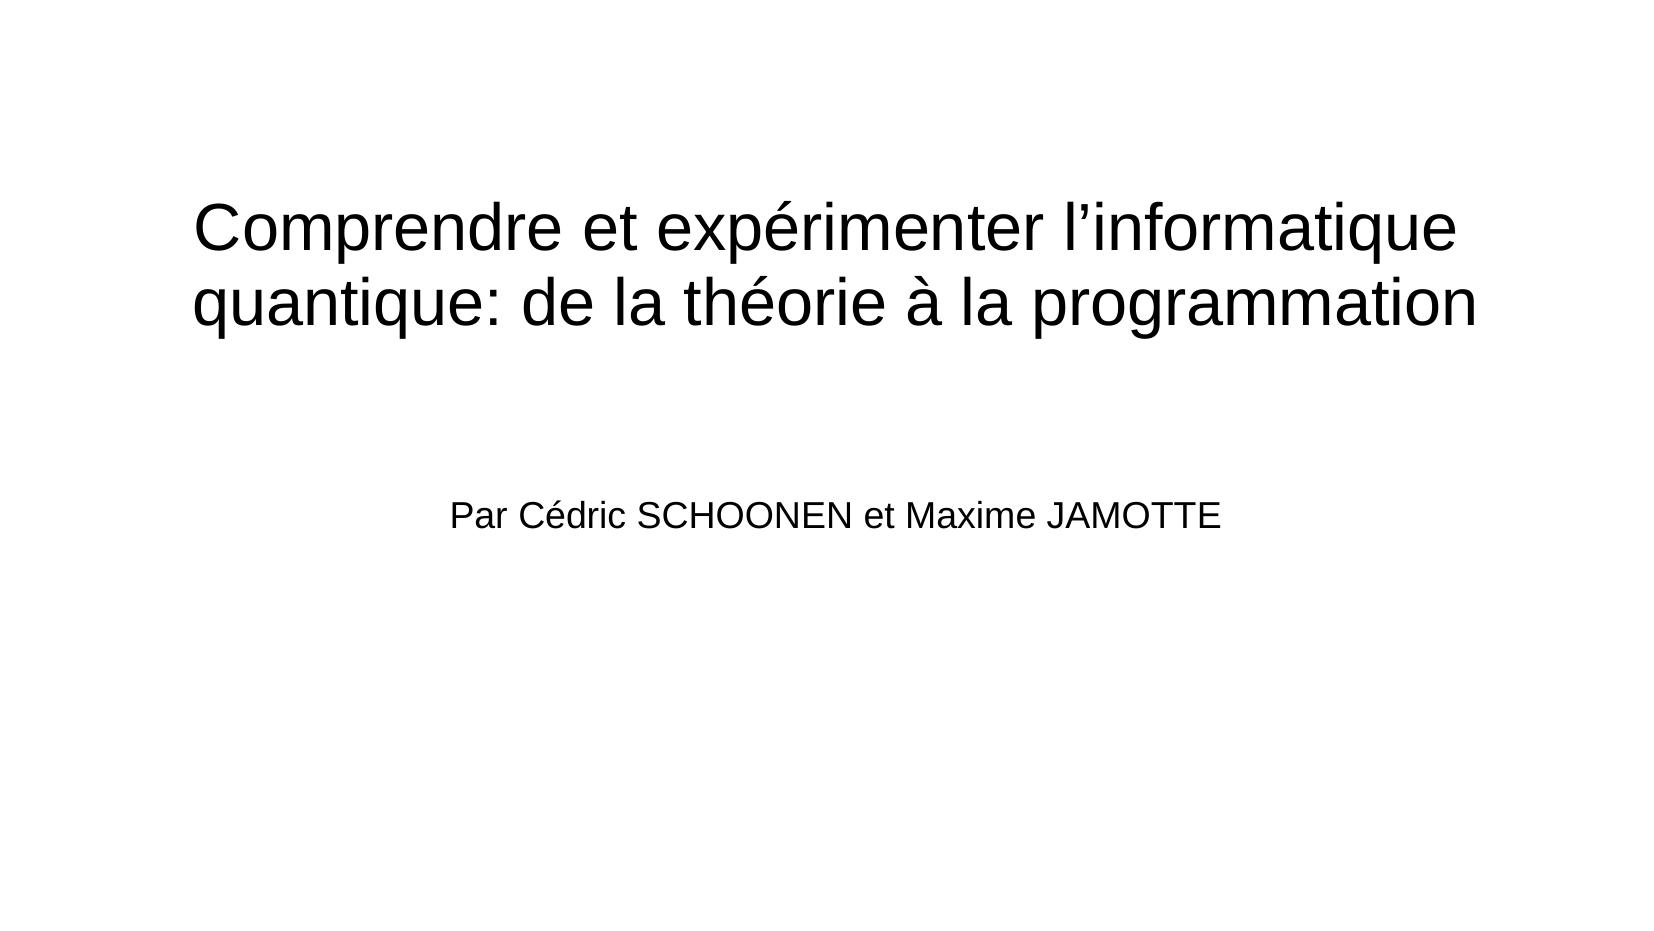

# Comprendre et expérimenter l’informatique quantique: de la théorie à la programmation
Par Cédric SCHOONEN et Maxime JAMOTTE